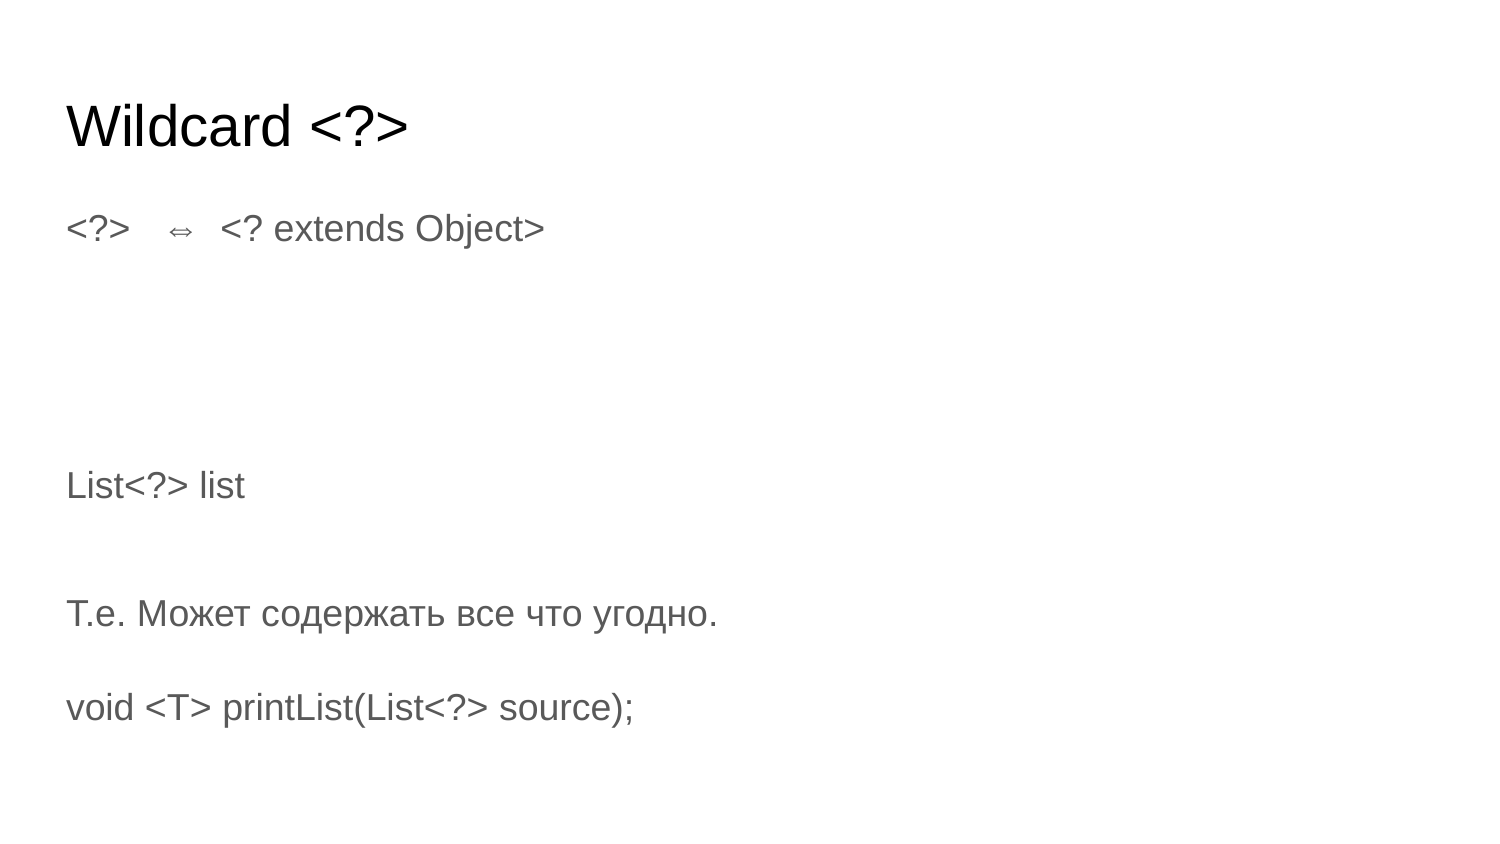

# Wildcard <?>
<?> ⇔ <? extends Object>
List<?> list
Т.е. Может содержать все что угодно.
void <T> printList(List<?> source);